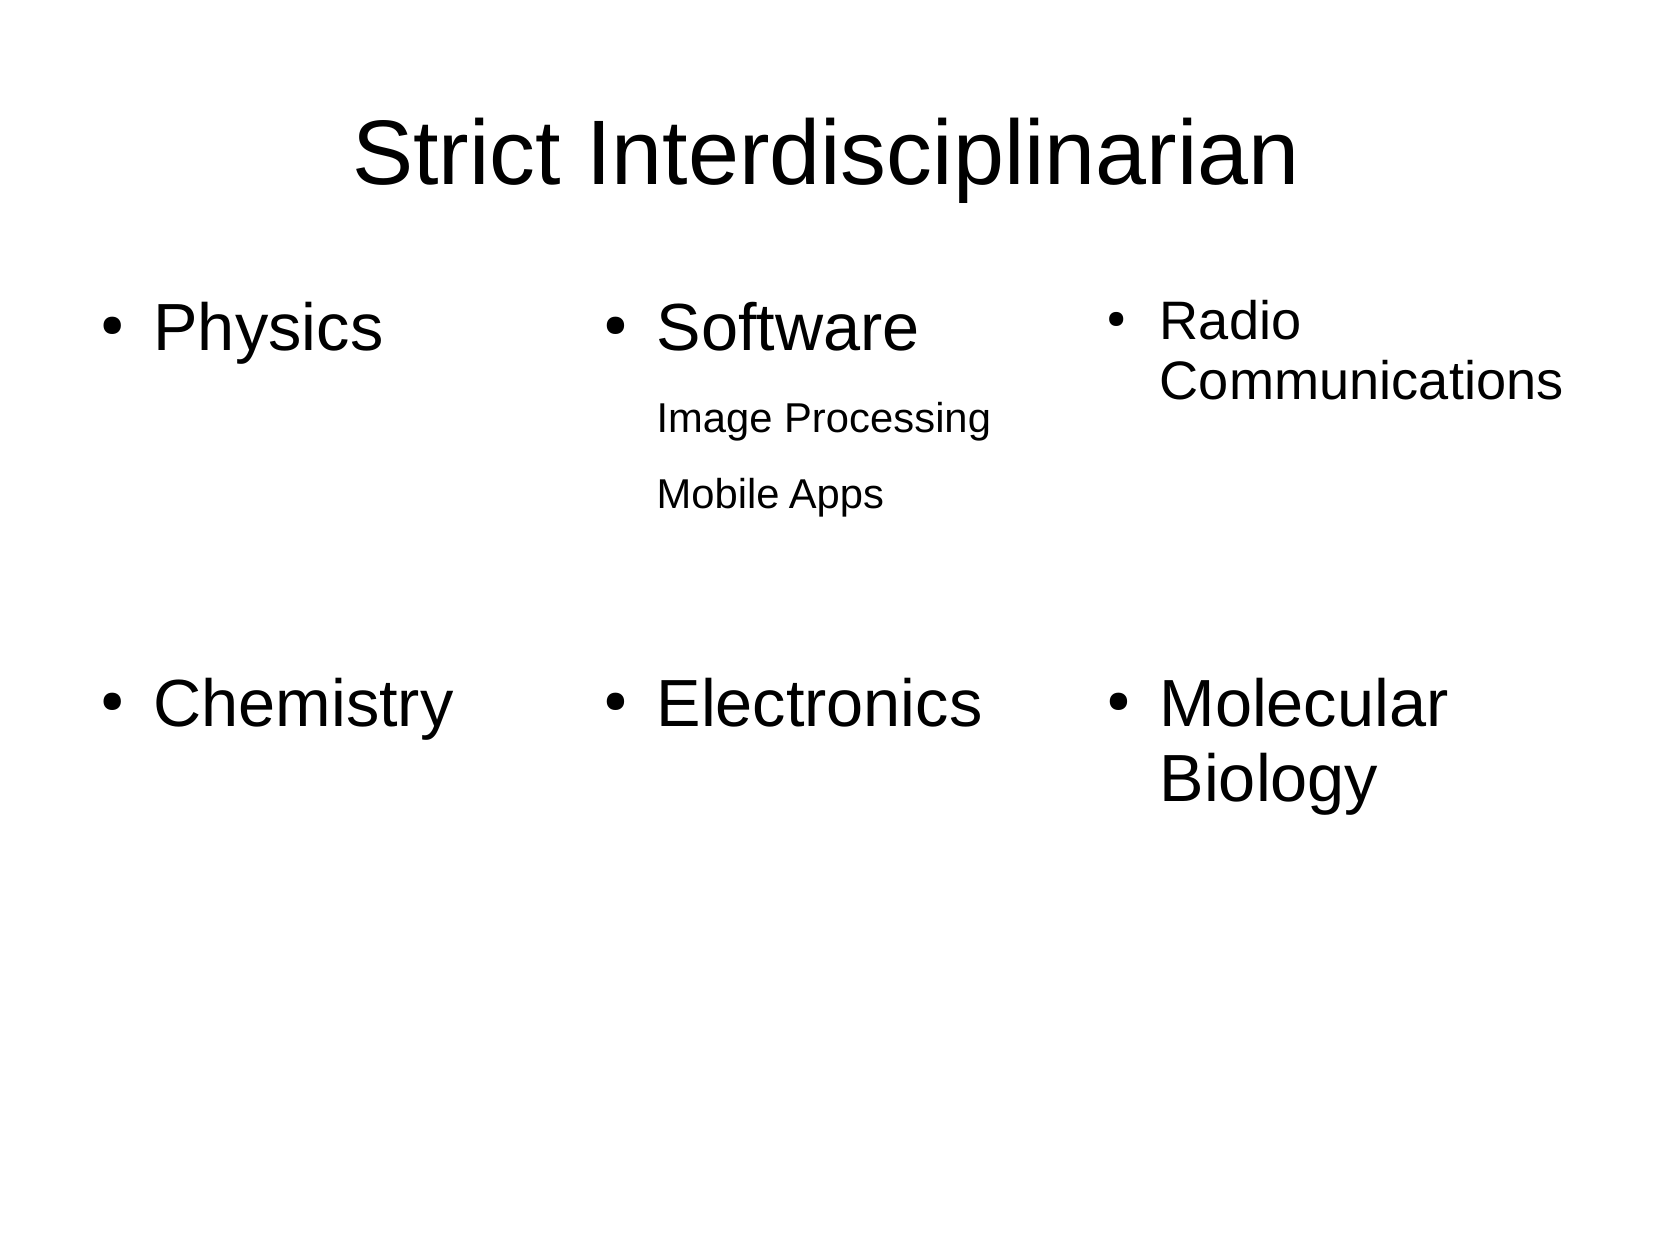

# Strict Interdisciplinarian
Physics
Software
Image Processing
Mobile Apps
Radio Communications
Chemistry
Electronics
Molecular Biology